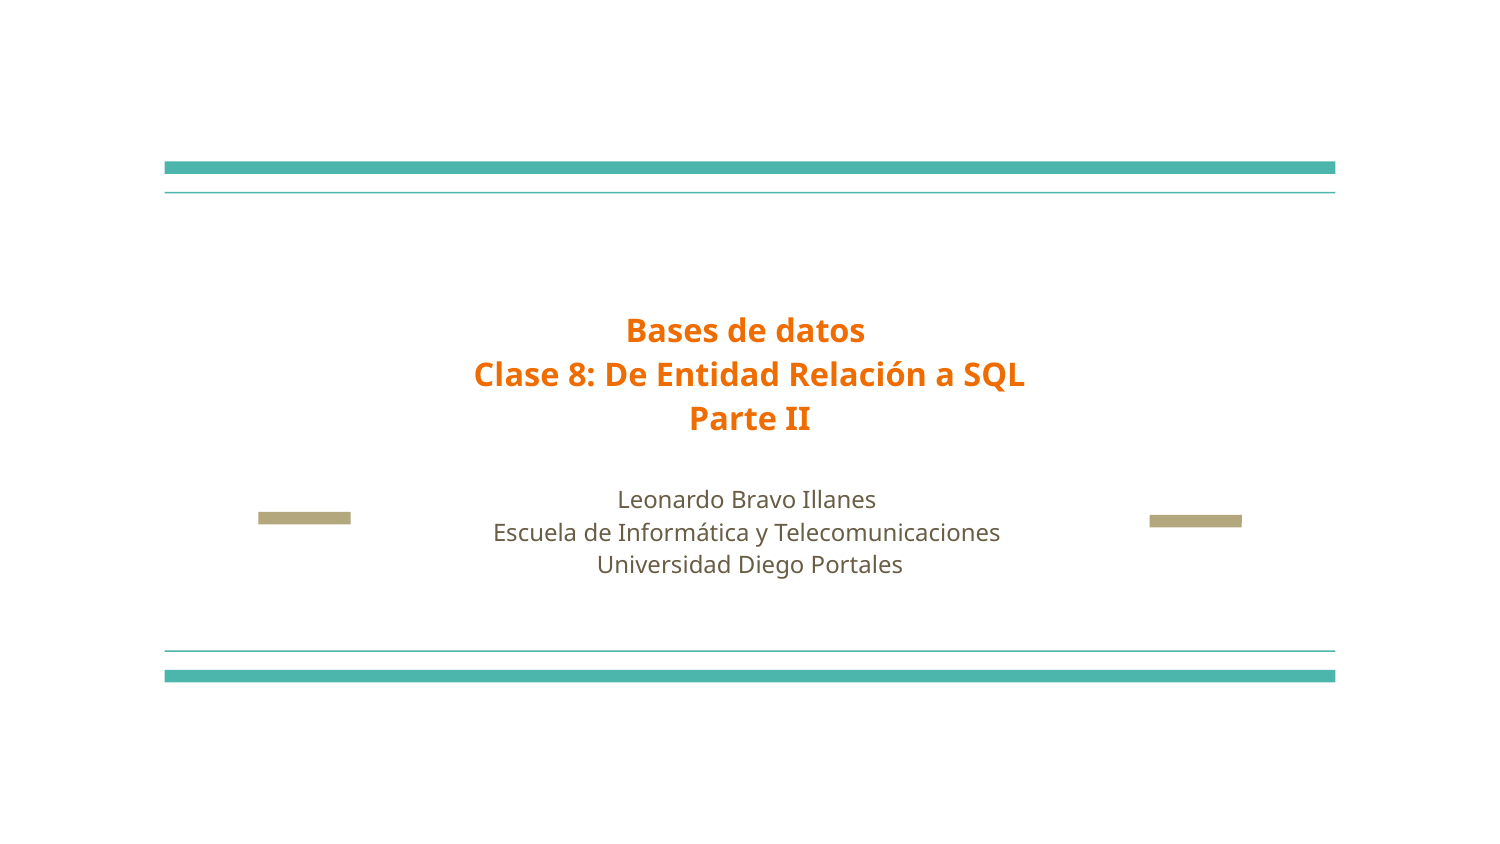

# Bases de datos Clase 8: De Entidad Relación a SQL Parte II
Leonardo Bravo Illanes
Escuela de Informática y Telecomunicaciones
Universidad Diego Portales